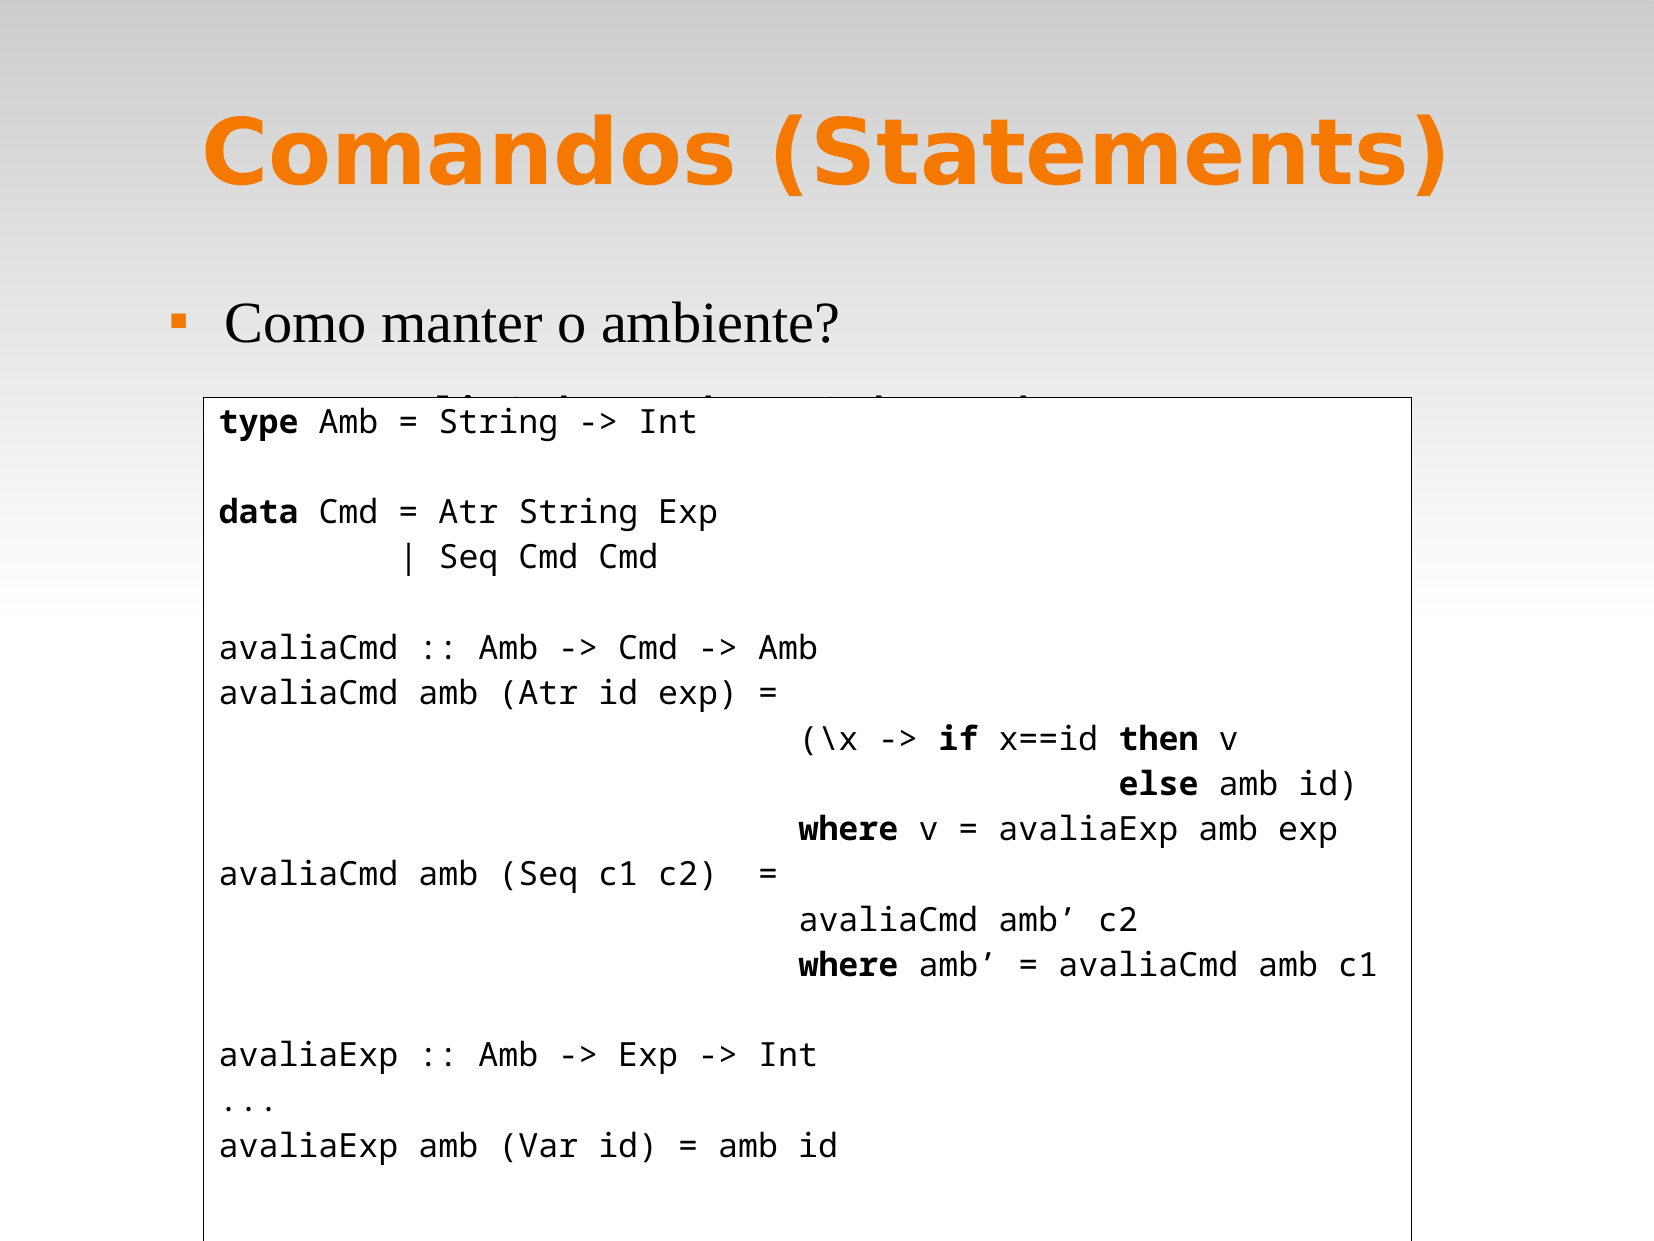

# Comandos (Statements)
Como manter o ambiente?
avaliaCmd :: Amb -> Cmd -> Amb
type Amb = String -> Int
data Cmd = Atr String Exp
 | Seq Cmd Cmd
avaliaCmd :: Amb -> Cmd -> Amb
avaliaCmd amb (Atr id exp) =
 (\x -> if x==id then v
 else amb id)
 where v = avaliaExp amb exp
avaliaCmd amb (Seq c1 c2) =
 avaliaCmd amb’ c2
 where amb’ = avaliaCmd amb c1
avaliaExp :: Amb -> Exp -> Int
...
avaliaExp amb (Var id) = amb id